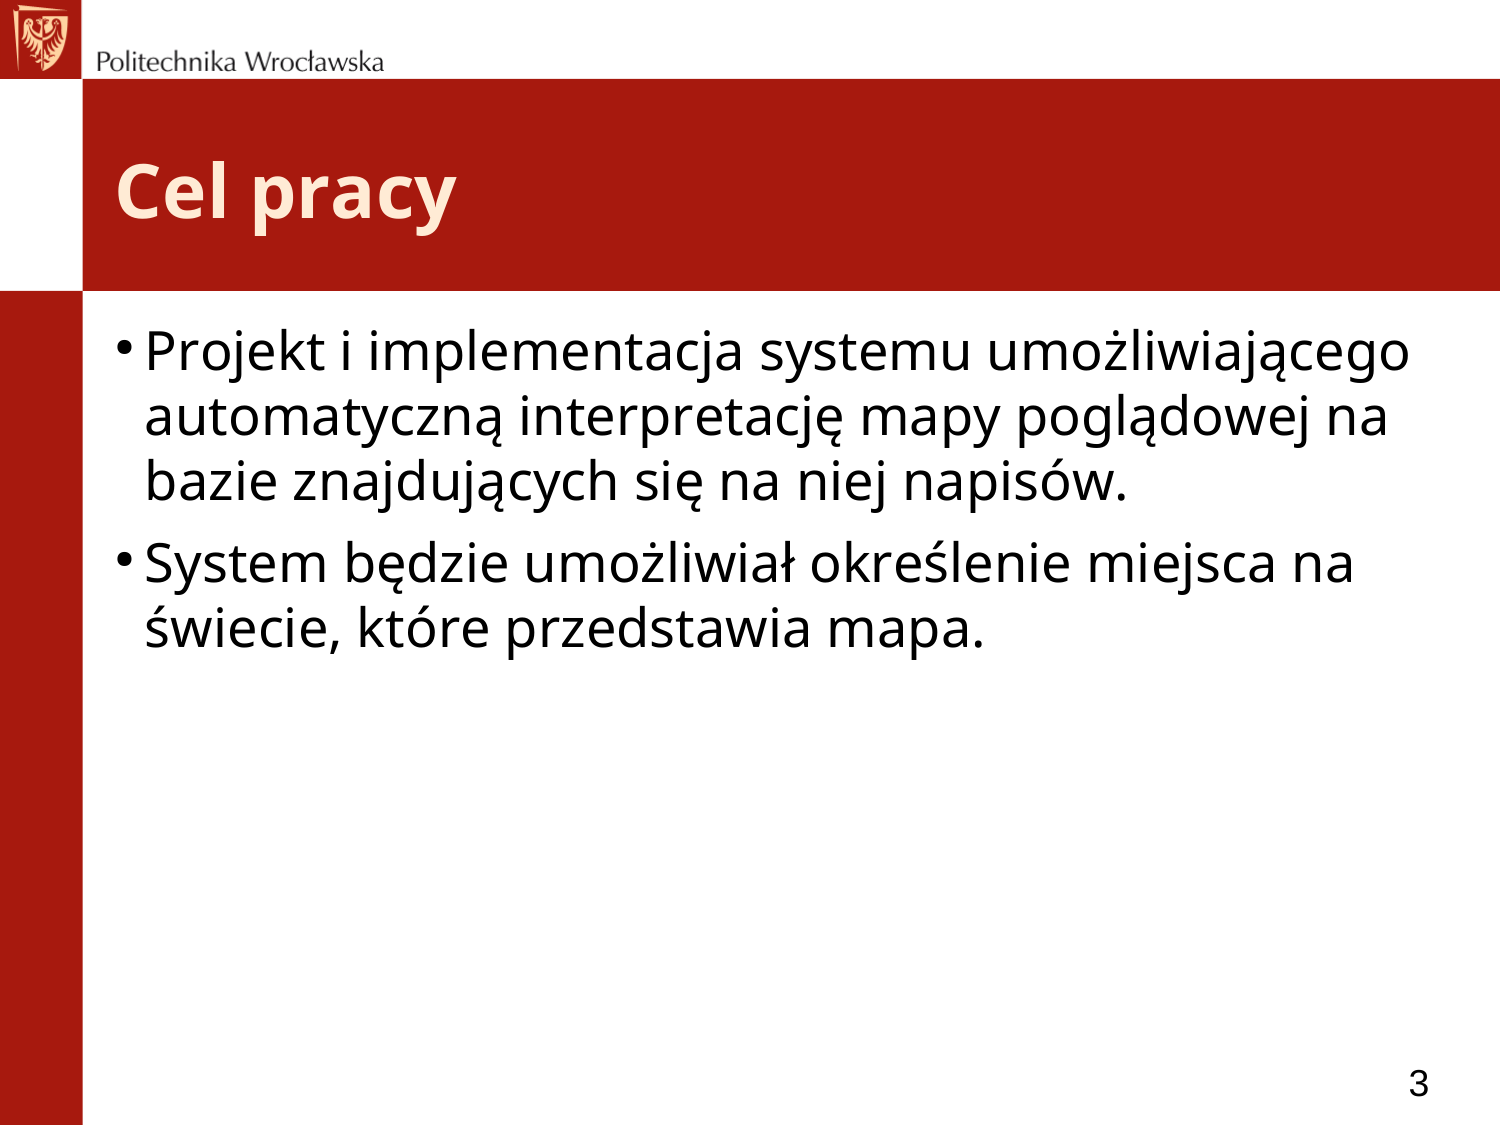

# Cel pracy
Projekt i implementacja systemu umożliwiającego automatyczną interpretację mapy poglądowej na bazie znajdujących się na niej napisów.
System będzie umożliwiał określenie miejsca na świecie, które przedstawia mapa.